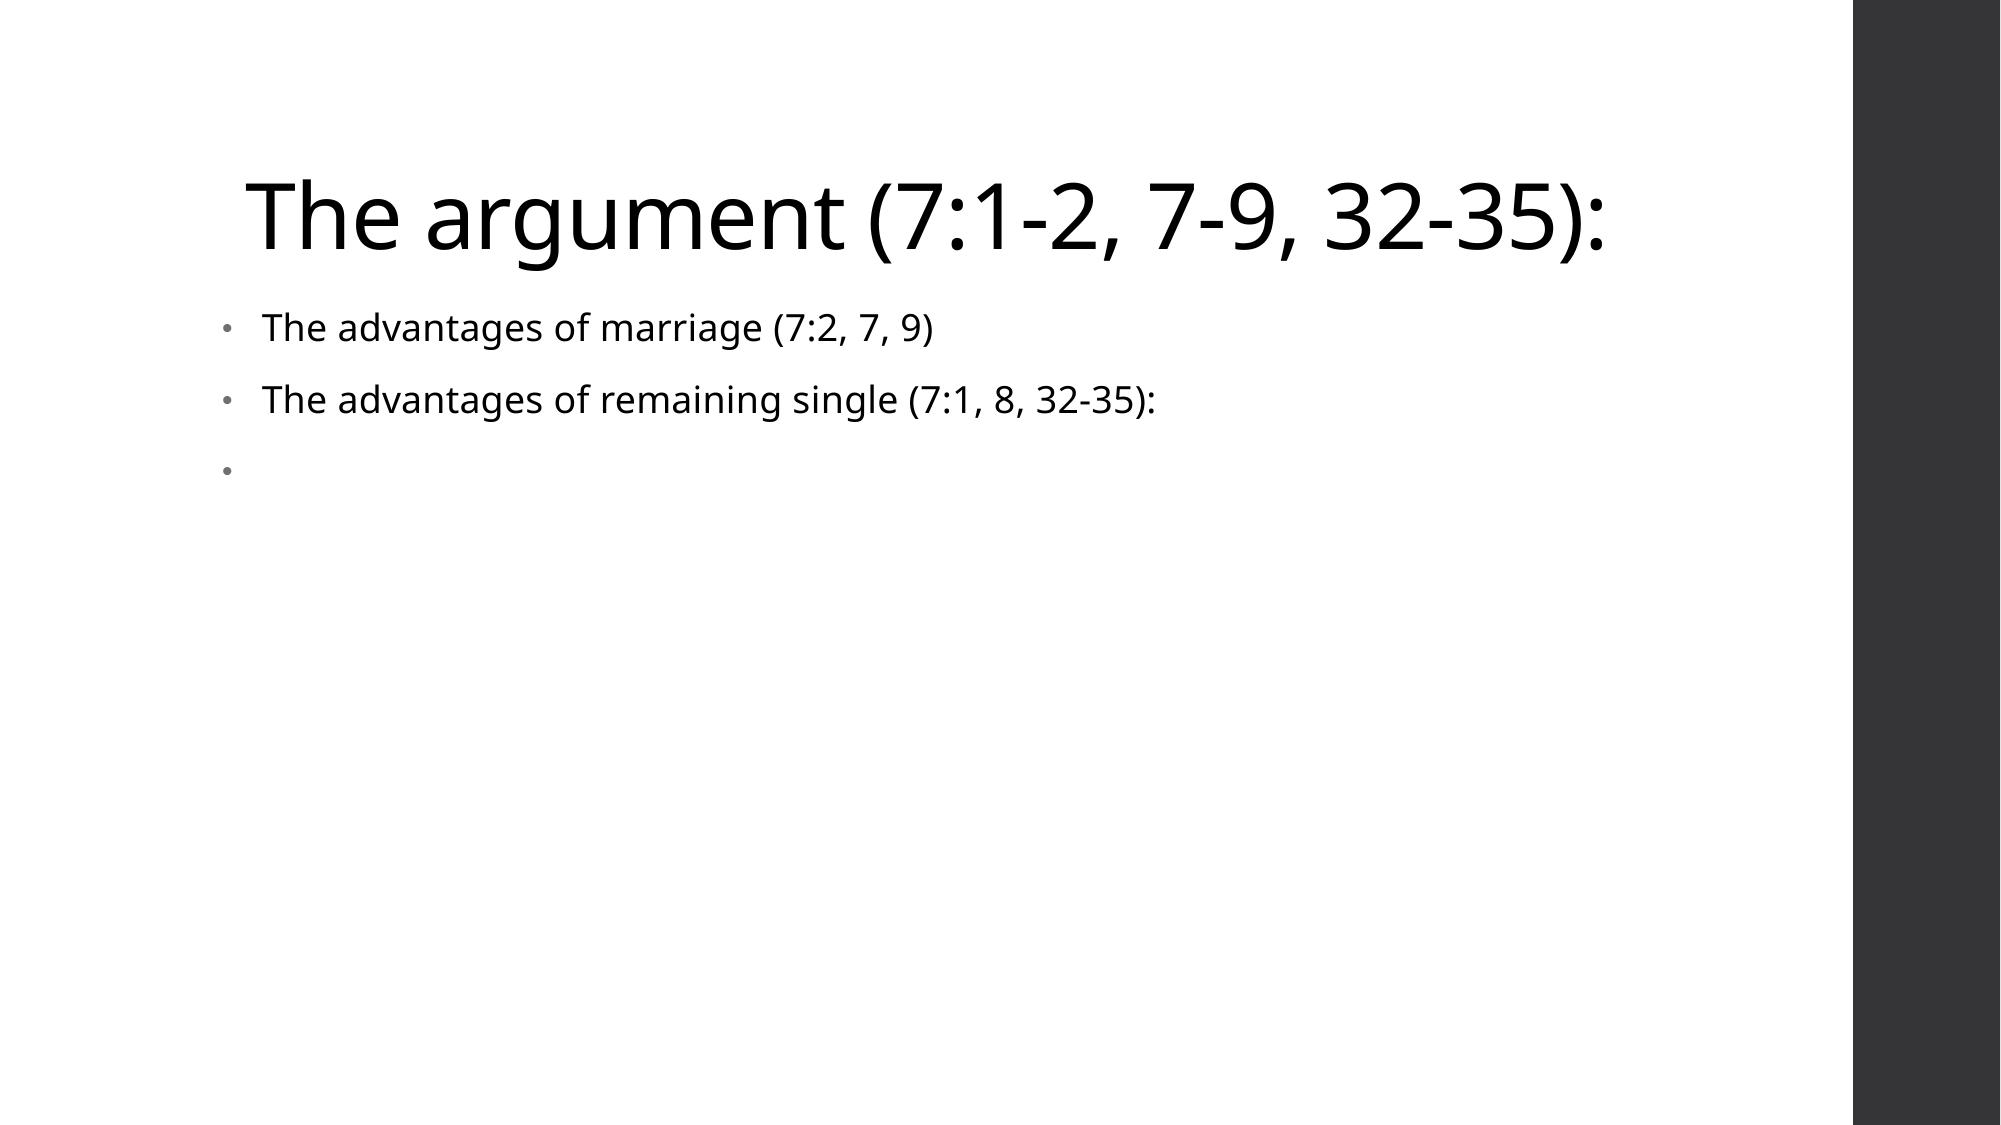

# The argument (7:1-2, 7-9, 32-35):
 The advantages of marriage (7:2, 7, 9)
 The advantages of remaining single (7:1, 8, 32-35):